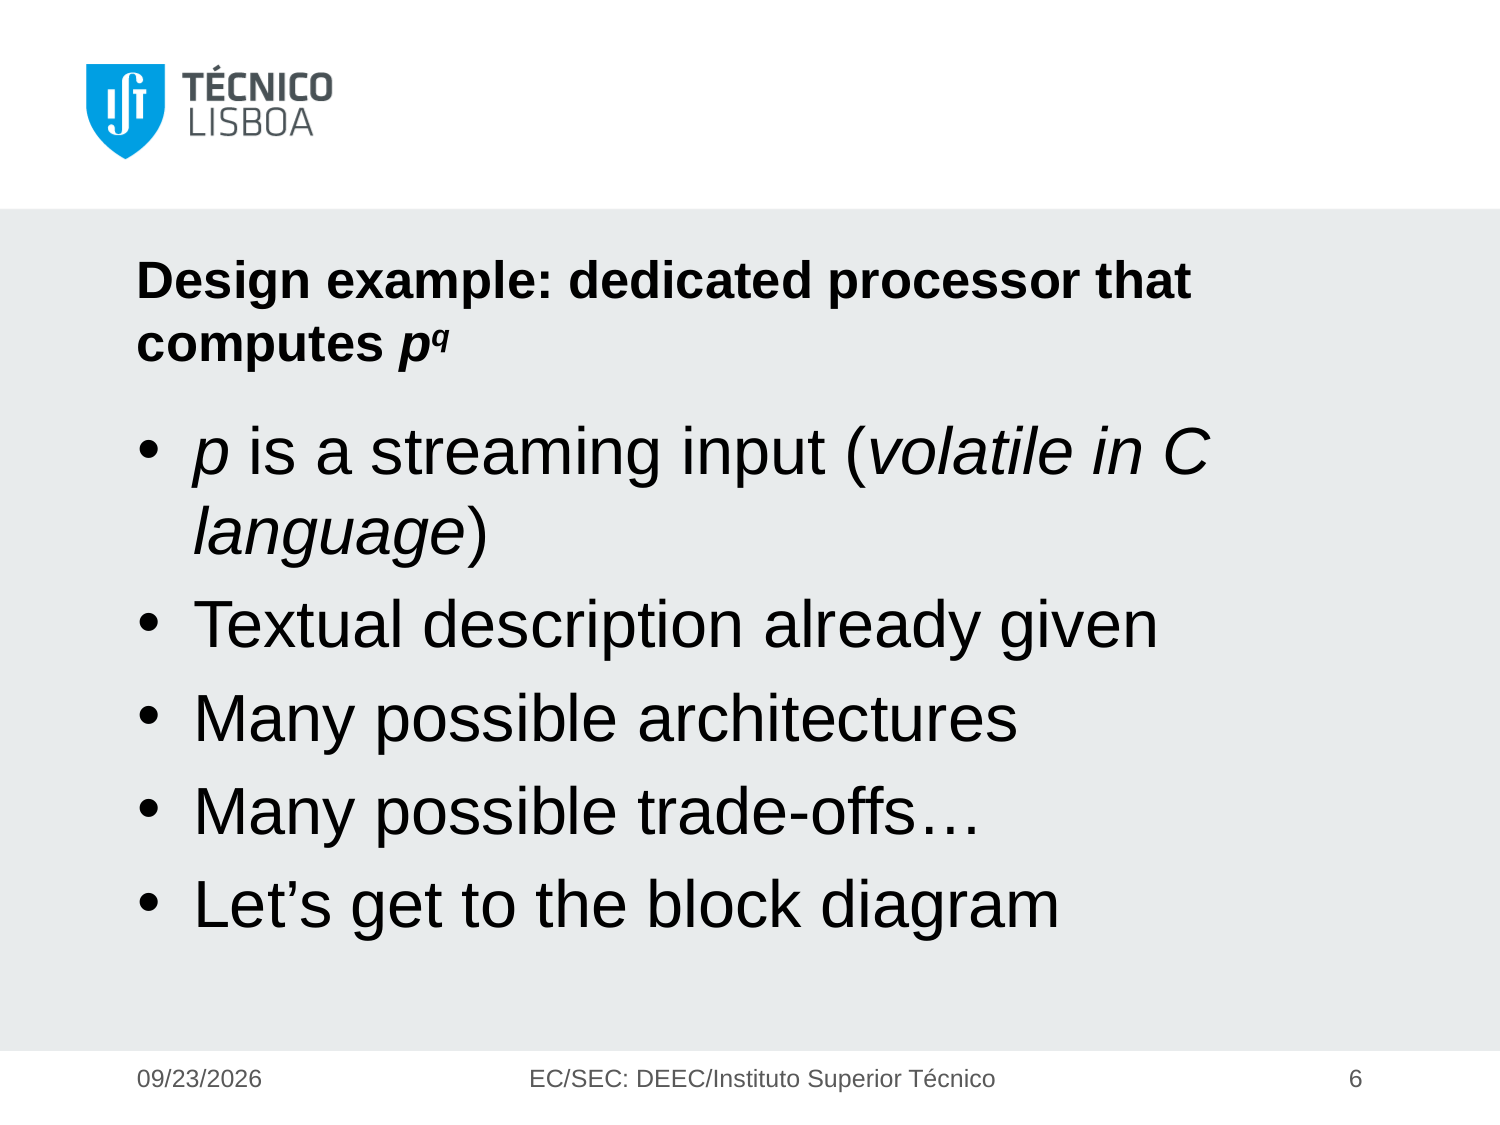

# Design example: dedicated processor that computes pq
p is a streaming input (volatile in C language)
Textual description already given
Many possible architectures
Many possible trade-offs…
Let’s get to the block diagram
EC/SEC: DEEC/Instituto Superior Técnico